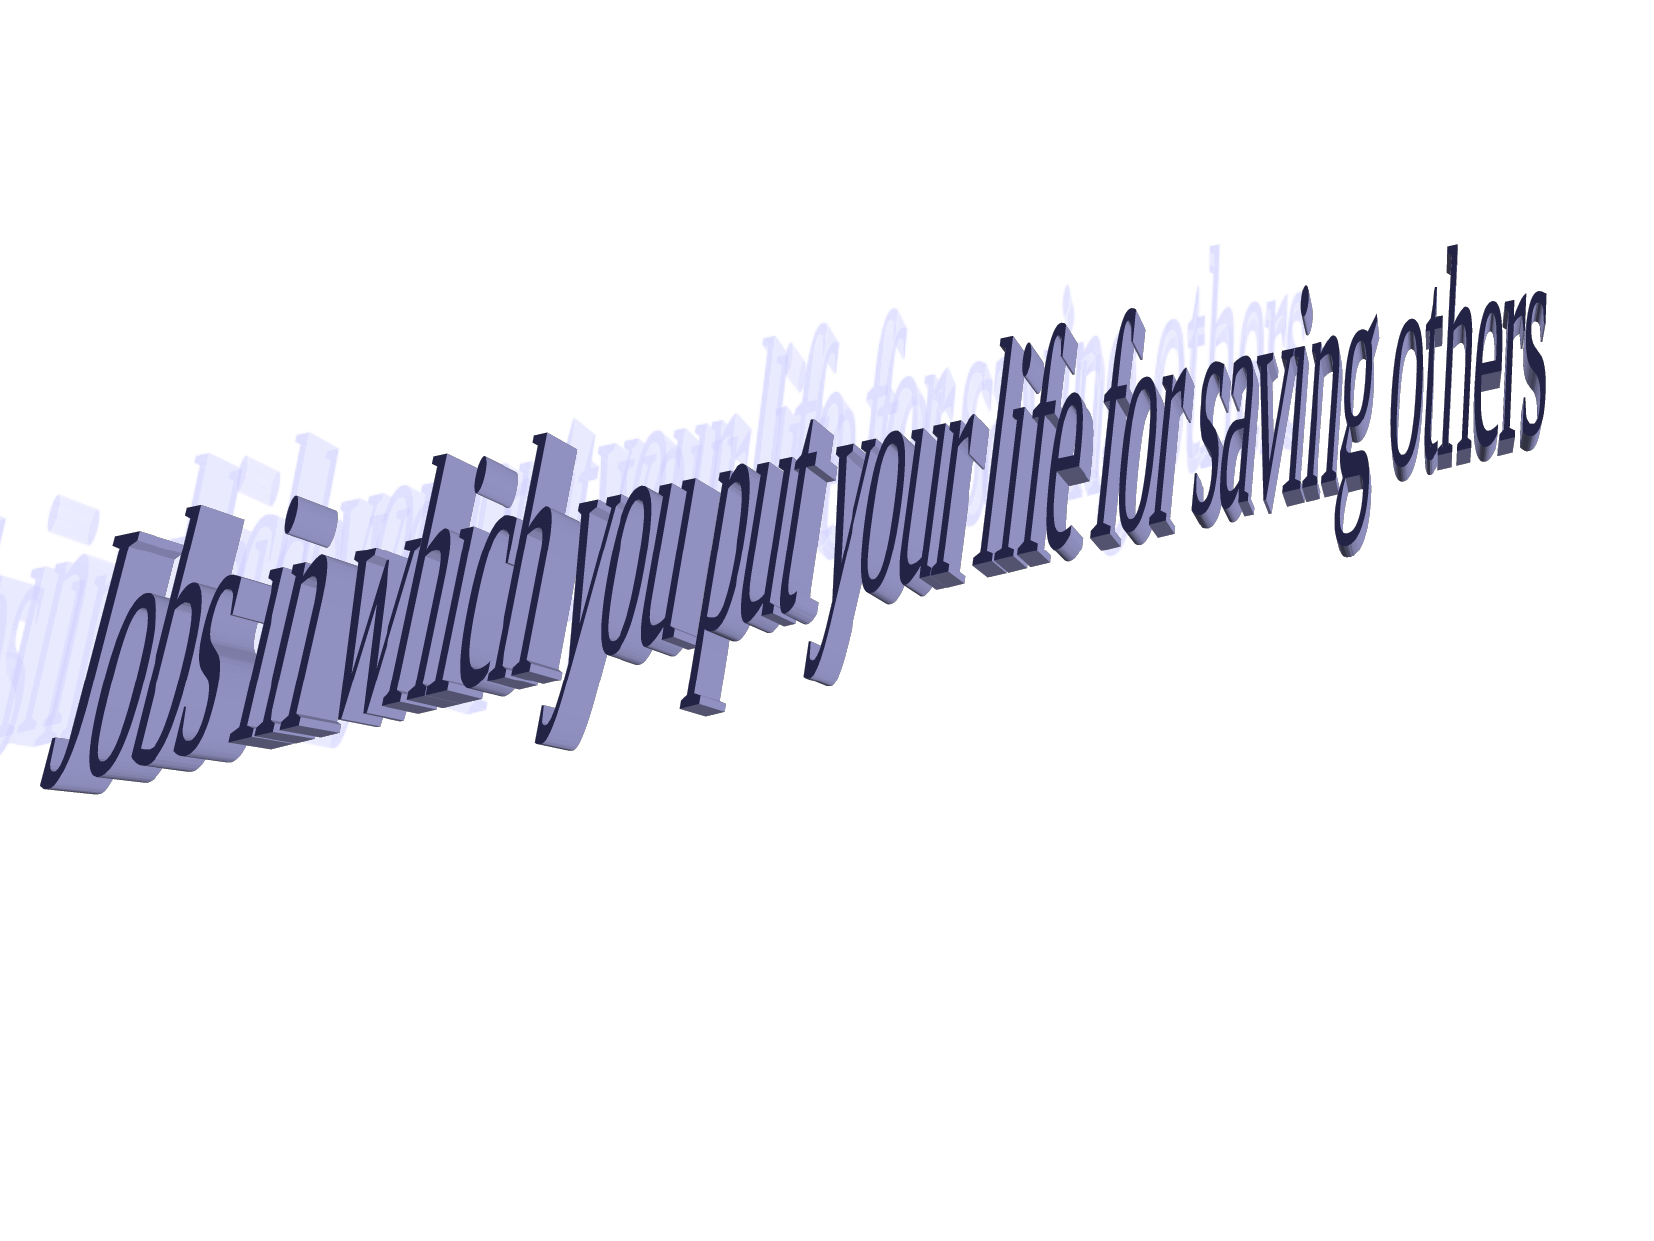

#
Jobs in which you put your life for saving others